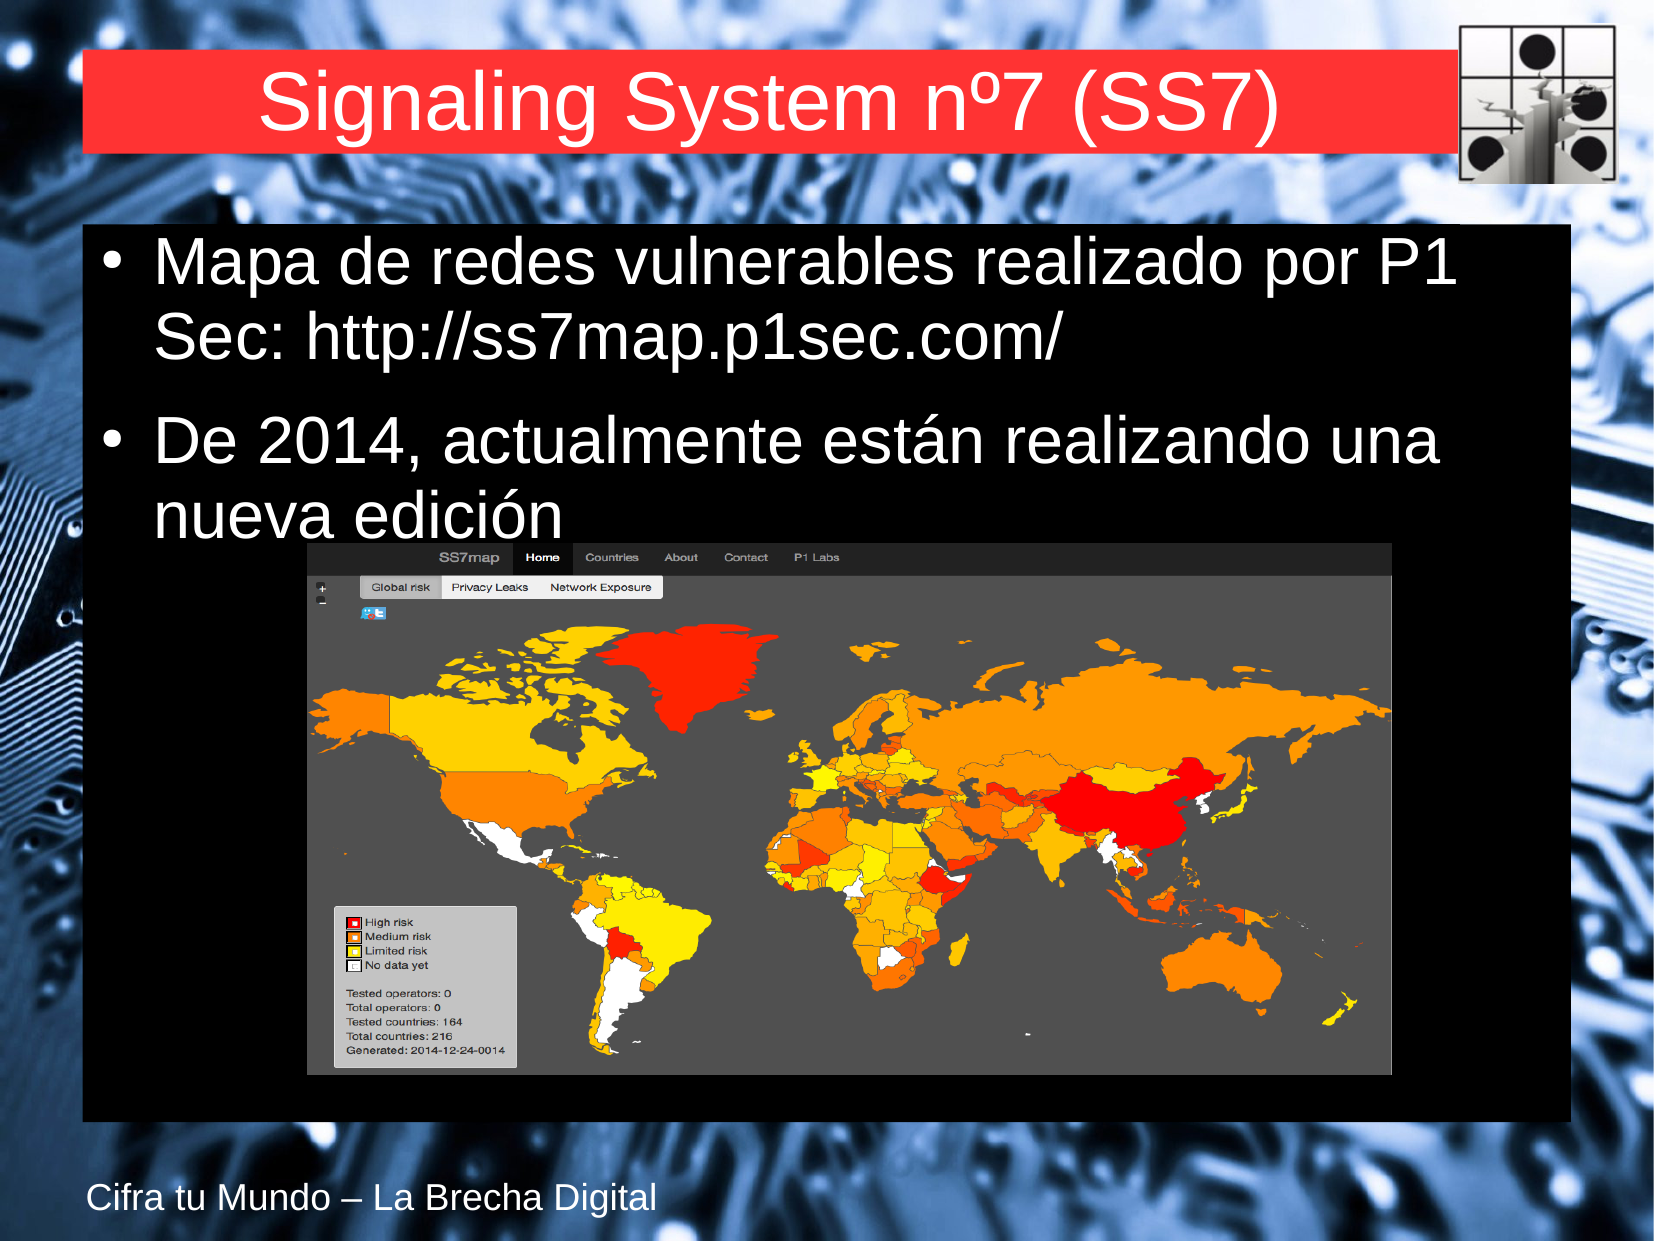

Signaling System nº7 (SS7)
# Mapa de redes vulnerables realizado por P1 Sec: http://ss7map.p1sec.com/
De 2014, actualmente están realizando una nueva edición
Cifra tu Mundo – La Brecha Digital